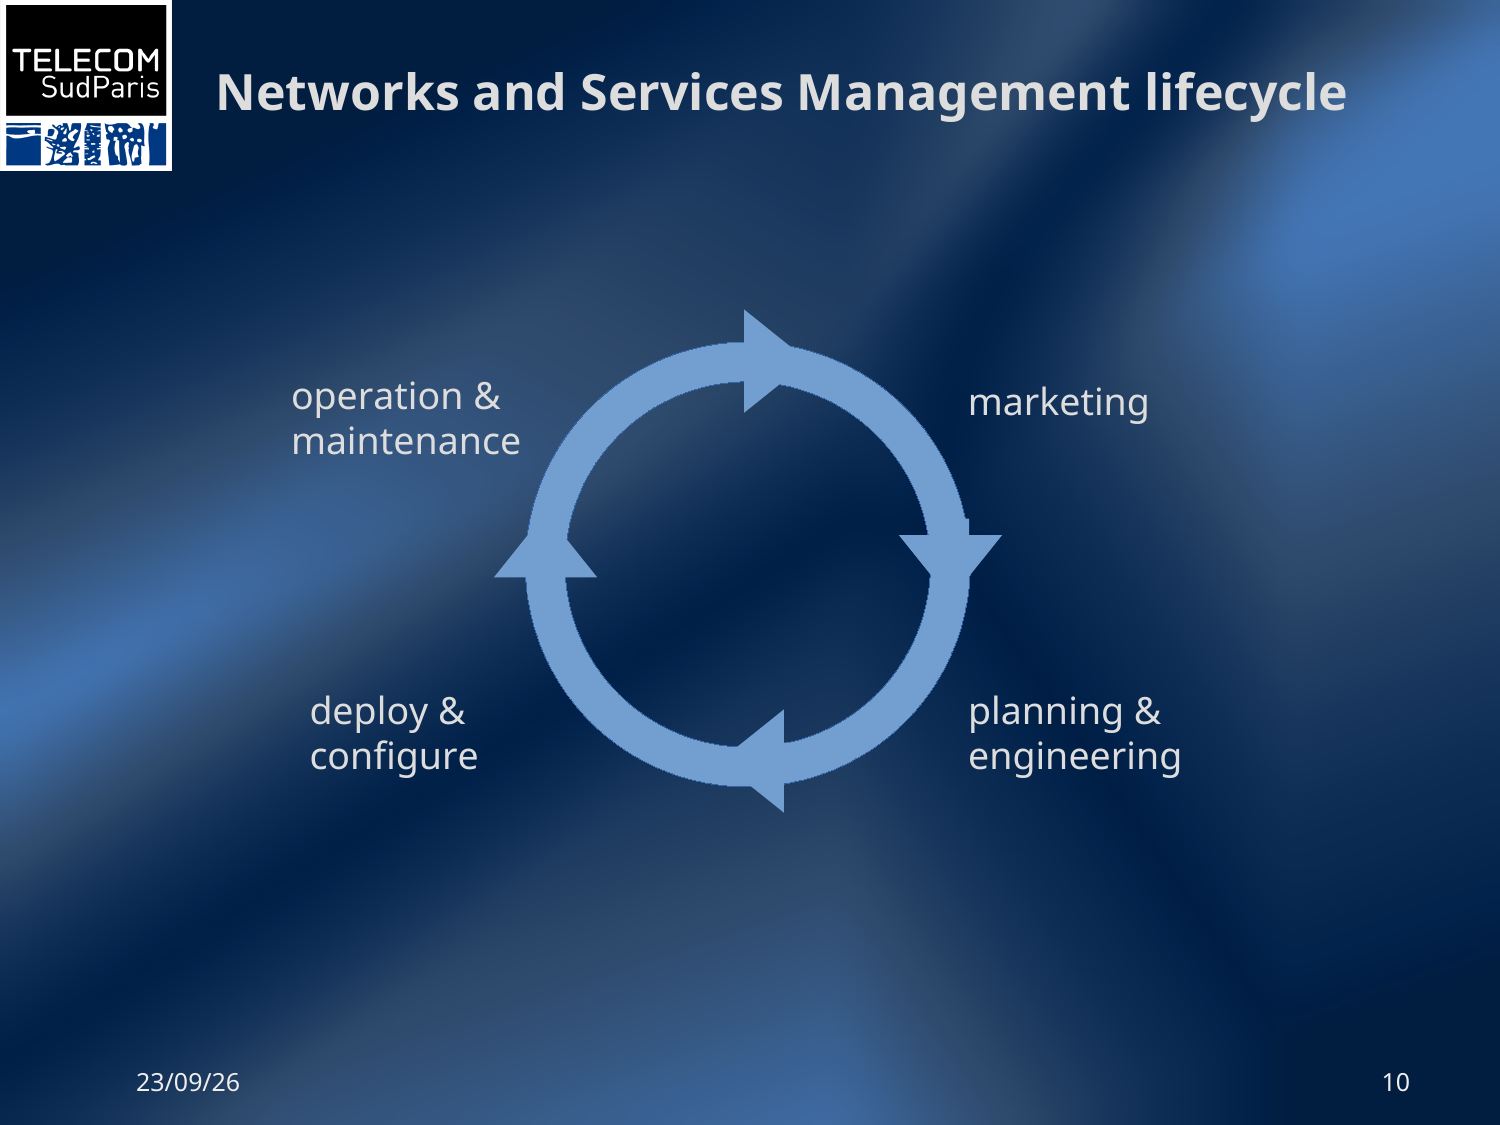

# Networks and Services Management lifecycle
operation &
maintenance
marketing
deploy &
configure
planning &
engineering
10